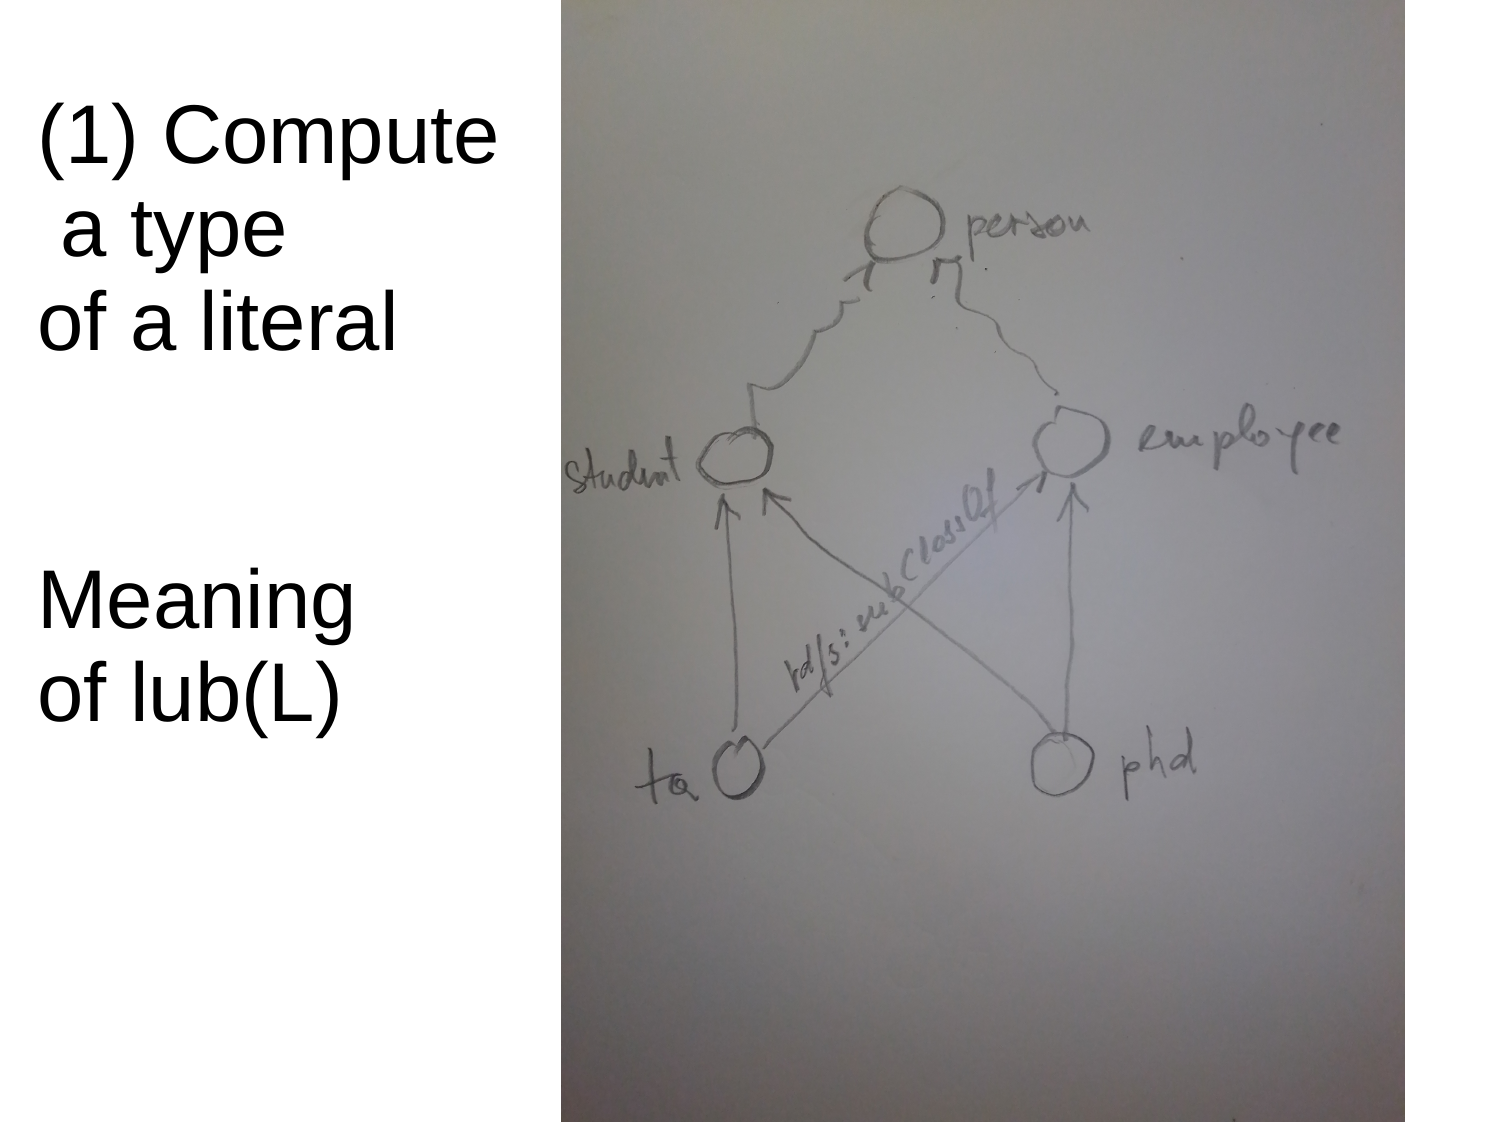

# (1) Compute a type of a literal Meaning of lub(L)